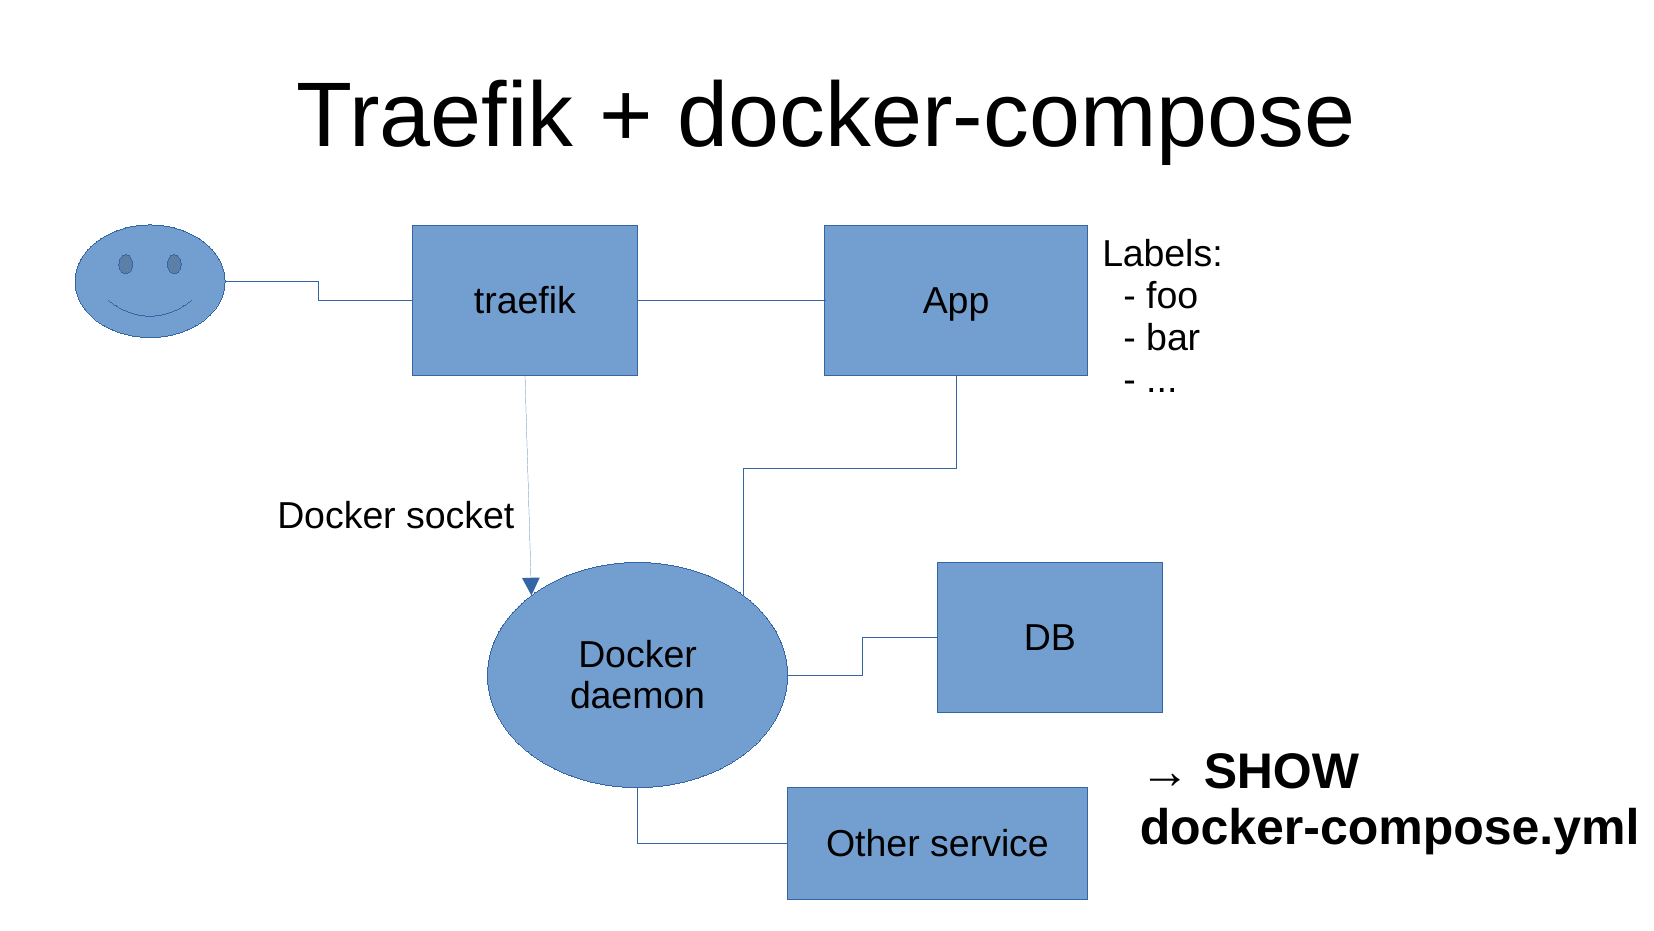

# Traefik + docker-compose
traefik
App
Labels:
 - foo
 - bar
 - ...
Docker socket
Docker daemon
DB
→ SHOW
docker-compose.yml
Other service